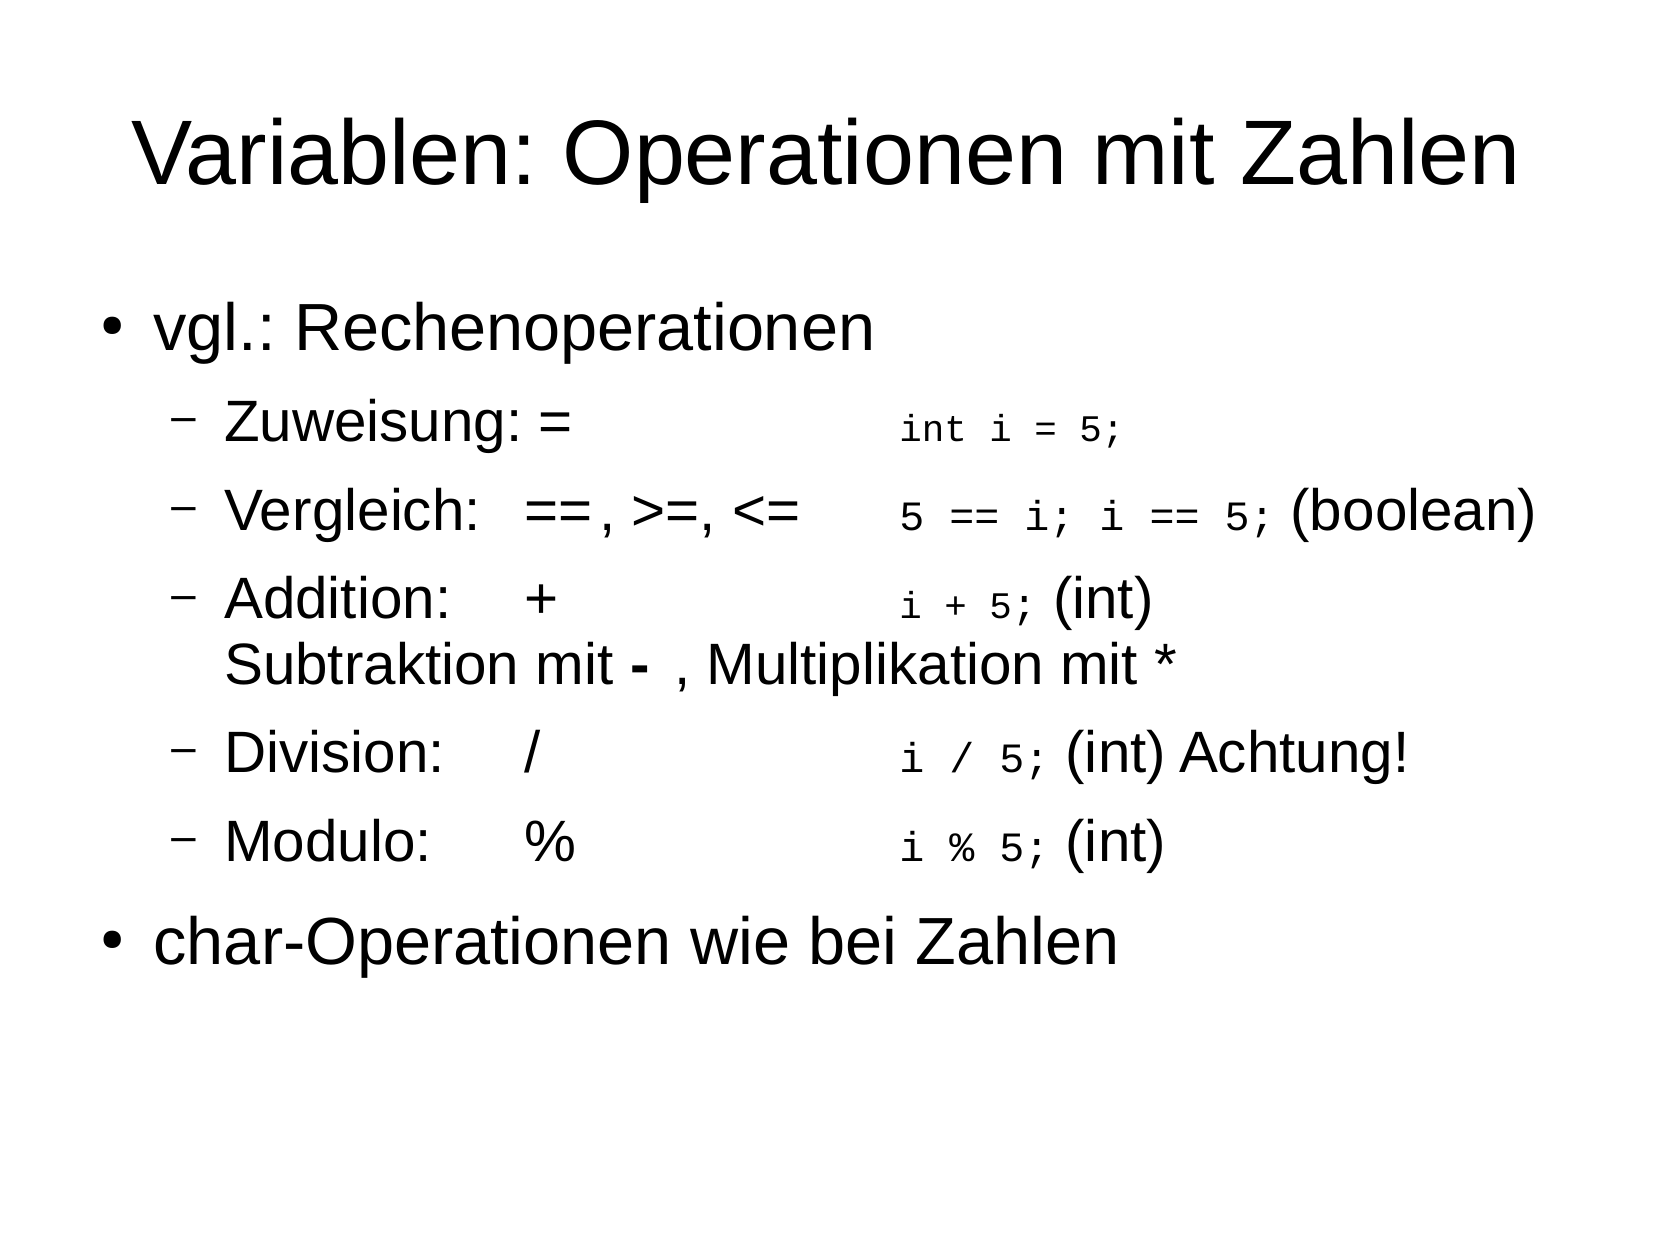

# Variablen: Operationen mit Zahlen
vgl.: Rechenoperationen
Zuweisung: =					int i = 5;
Vergleich: 	==	, >=, <=		5 == i; i == 5; (boolean)
Addition:	+					i + 5; (int)
Subtraktion mit -	, Multiplikation mit *
Division:		/					i / 5; (int) Achtung!
Modulo:		%					i % 5; (int)
char-Operationen wie bei Zahlen